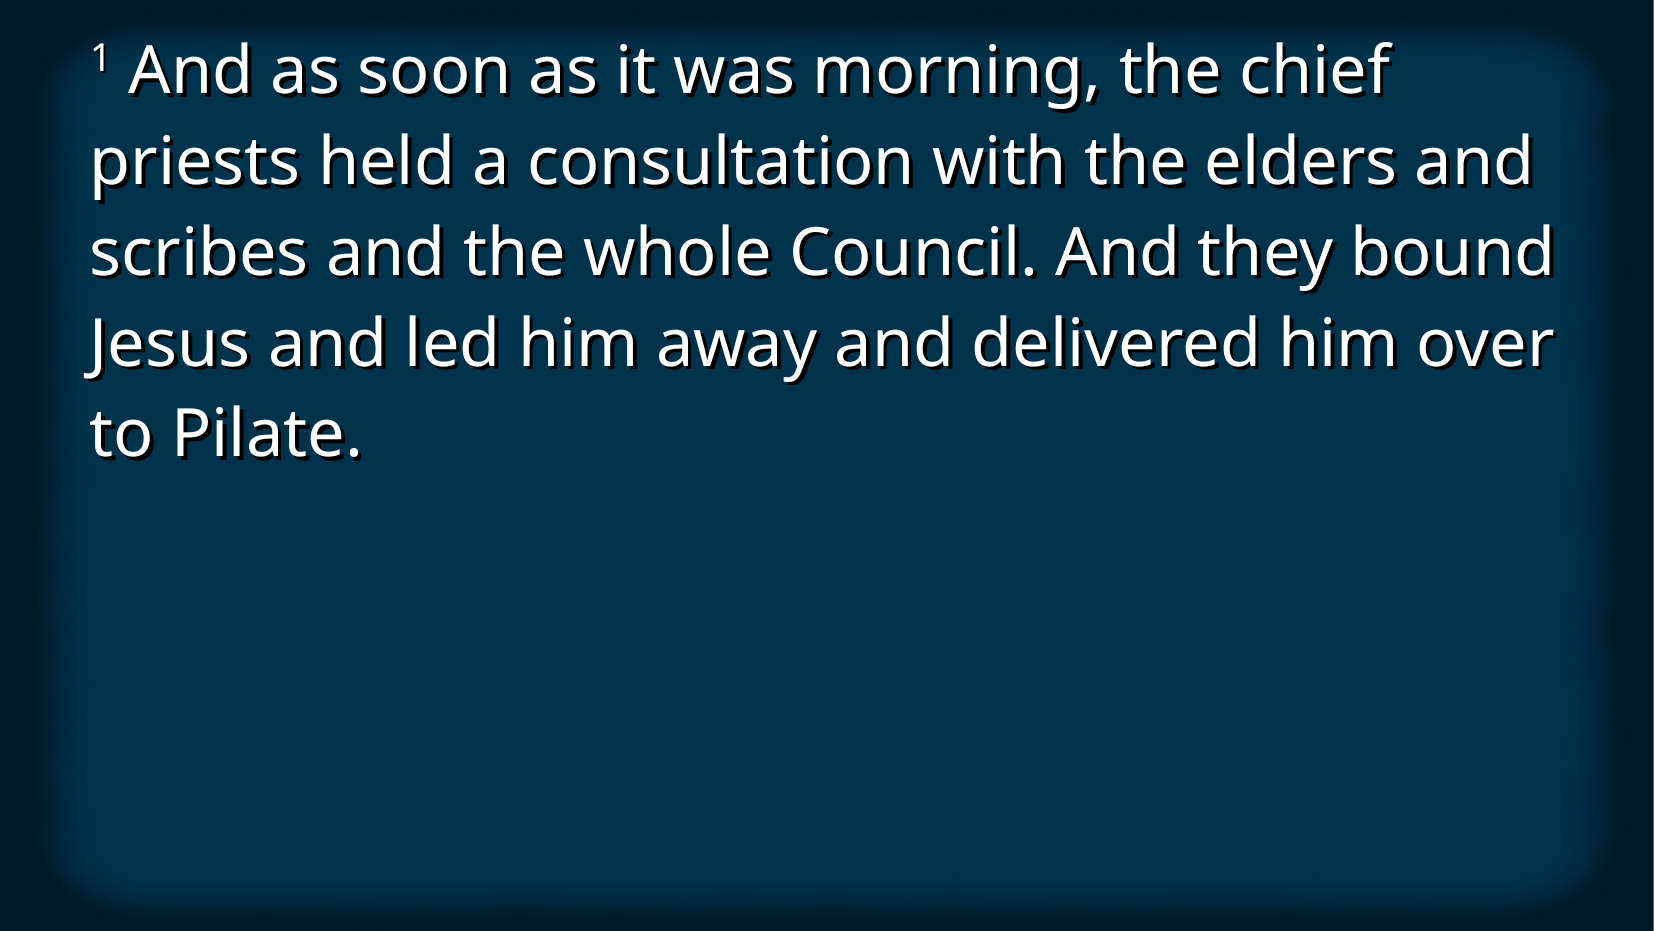

1 And as soon as it was morning, the chief priests held a consultation with the elders and scribes and the whole Council. And they bound Jesus and led him away and delivered him over to Pilate.